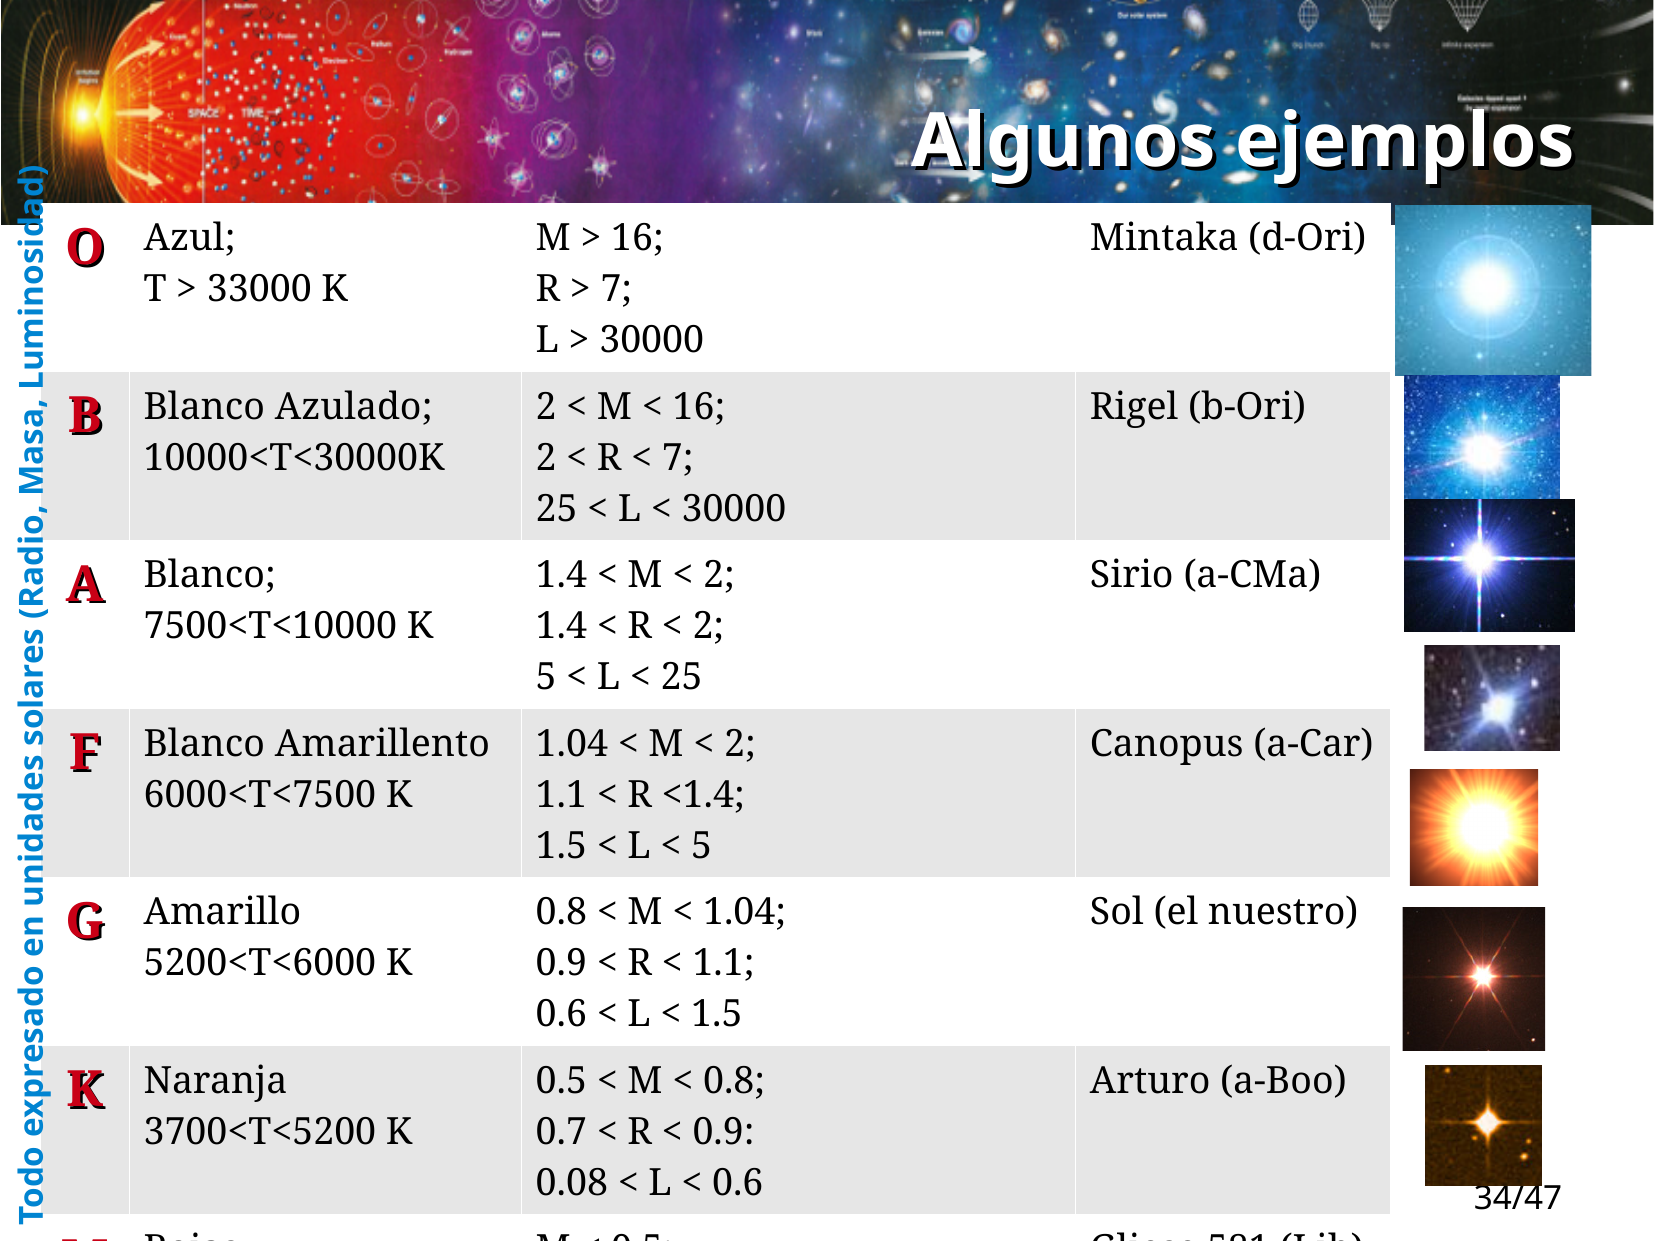

# Algunos ejemplos
| O | Azul; T > 33000 K | M > 16; R > 7; L > 30000 | Mintaka (d-Ori) |
| --- | --- | --- | --- |
| B | Blanco Azulado; 10000<T<30000K | 2 < M < 16; 2 < R < 7; 25 < L < 30000 | Rigel (b-Ori) |
| A | Blanco; 7500<T<10000 K | 1.4 < M < 2; 1.4 < R < 2; 5 < L < 25 | Sirio (a-CMa) |
| F | Blanco Amarillento 6000<T<7500 K | 1.04 < M < 2; 1.1 < R <1.4; 1.5 < L < 5 | Canopus (a-Car) |
| G | Amarillo 5200<T<6000 K | 0.8 < M < 1.04; 0.9 < R < 1.1; 0.6 < L < 1.5 | Sol (el nuestro) |
| K | Naranja 3700<T<5200 K | 0.5 < M < 0.8; 0.7 < R < 0.9: 0.08 < L < 0.6 | Arturo (a-Boo) |
| M | Rojas T<3700 K | M < 0.5; R < 0.7; L < 0.08 | Gliese 581 (Lib) |
Todo expresado en unidades solares (Radio, Masa, Luminosidad)
Oct 02, 2019
Asorey IPAC 2019 U02C02
34